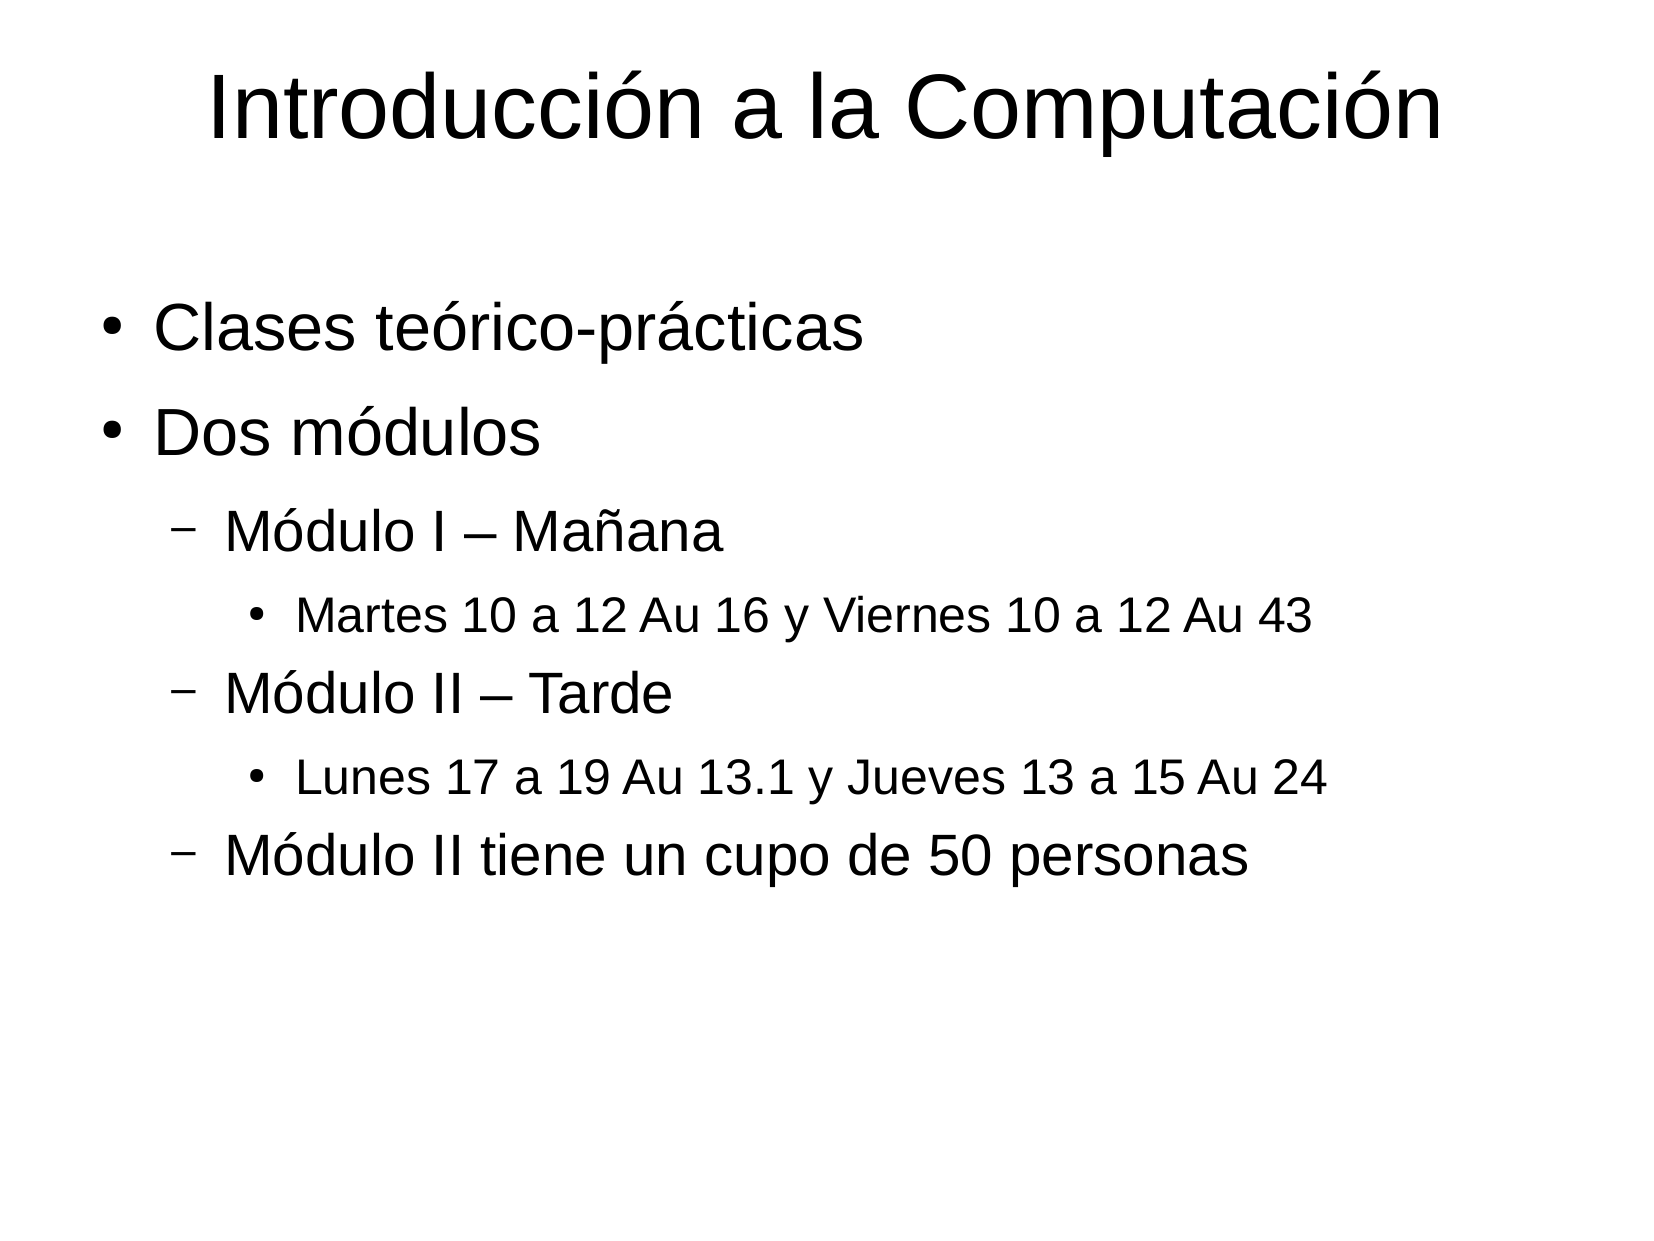

# Introducción a la Computación
Clases teórico-prácticas
Dos módulos
Módulo I – Mañana
Martes 10 a 12 Au 16 y Viernes 10 a 12 Au 43
Módulo II – Tarde
Lunes 17 a 19 Au 13.1 y Jueves 13 a 15 Au 24
Módulo II tiene un cupo de 50 personas